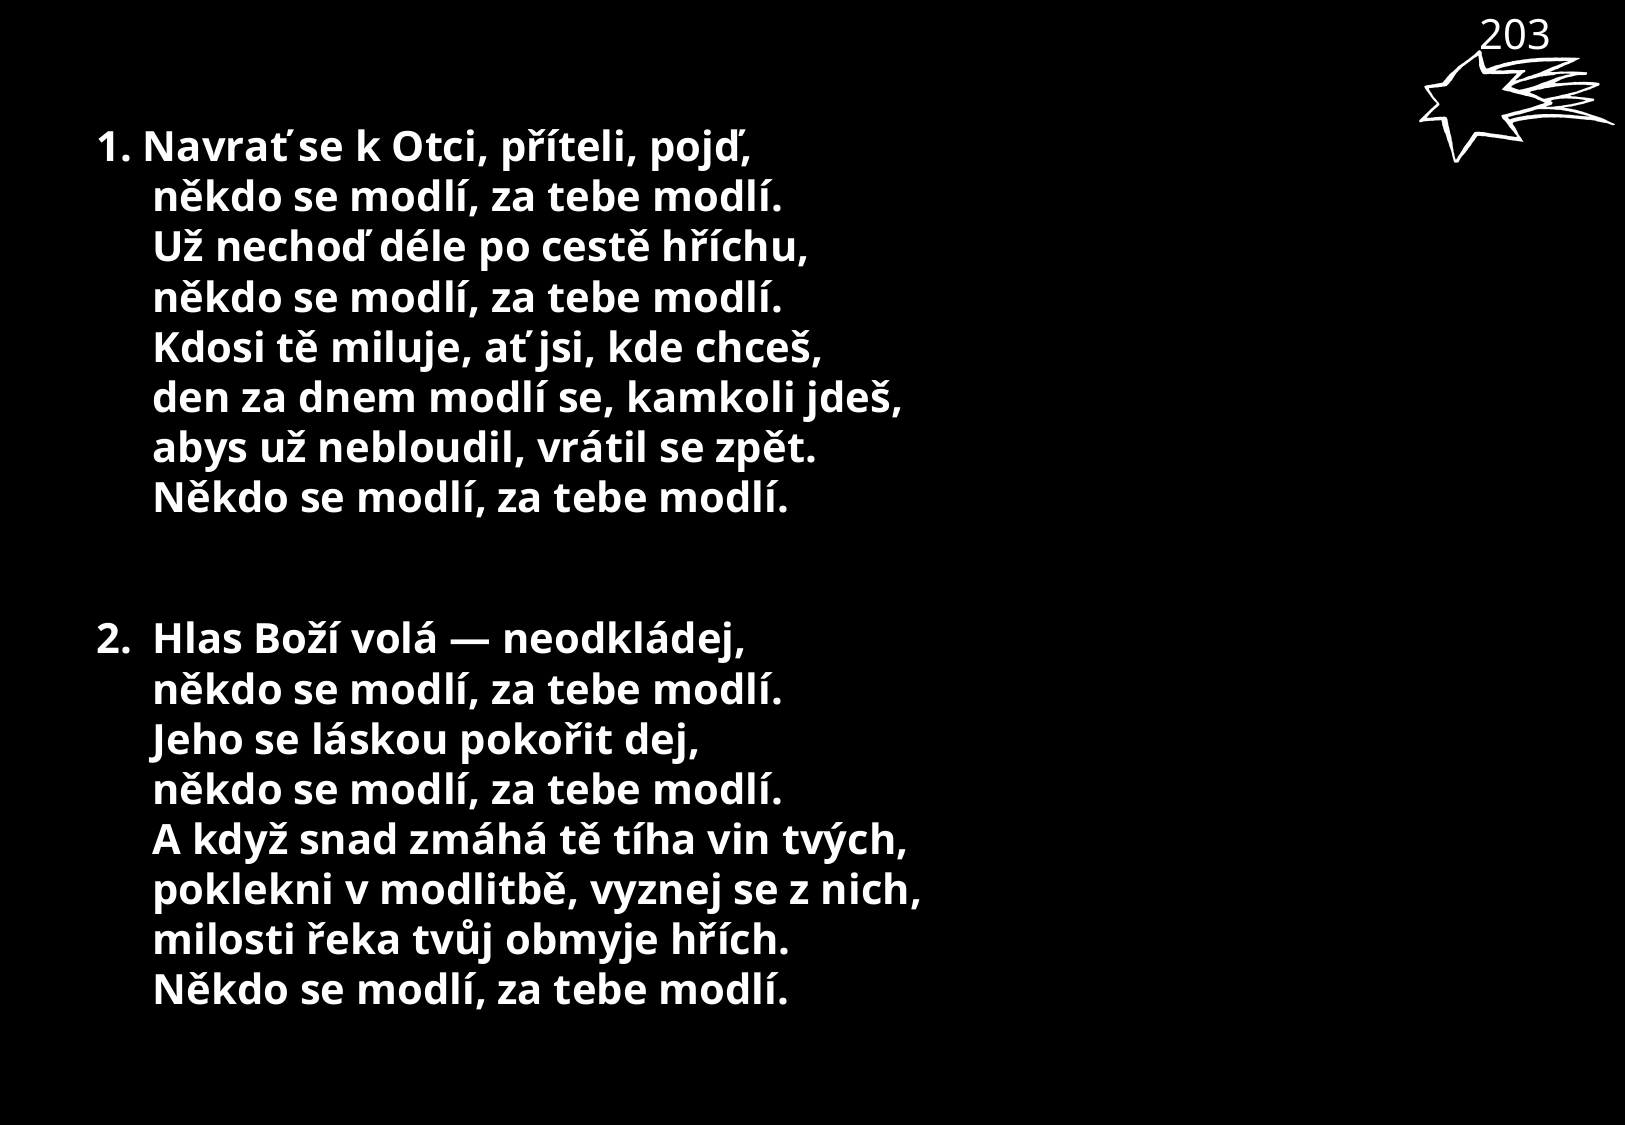

203
# 1. Navrať se k Otci, příteli, pojď, někdo se modlí, za tebe modlí. Už nechoď déle po cestě hříchu, někdo se modlí, za tebe modlí. Kdosi tě miluje, ať jsi, kde chceš, den za dnem modlí se, kamkoli jdeš, abys už nebloudil, vrátil se zpět. Někdo se modlí, za tebe modlí.
2. 	Hlas Boží volá — neodkládej,
někdo se modlí, za tebe modlí.
Jeho se láskou pokořit dej,
někdo se modlí, za tebe modlí.
A když snad zmáhá tě tíha vin tvých,
poklekni v modlitbě, vyznej se z nich,
milosti řeka tvůj obmyje hřích.
Někdo se modlí, za tebe modlí.